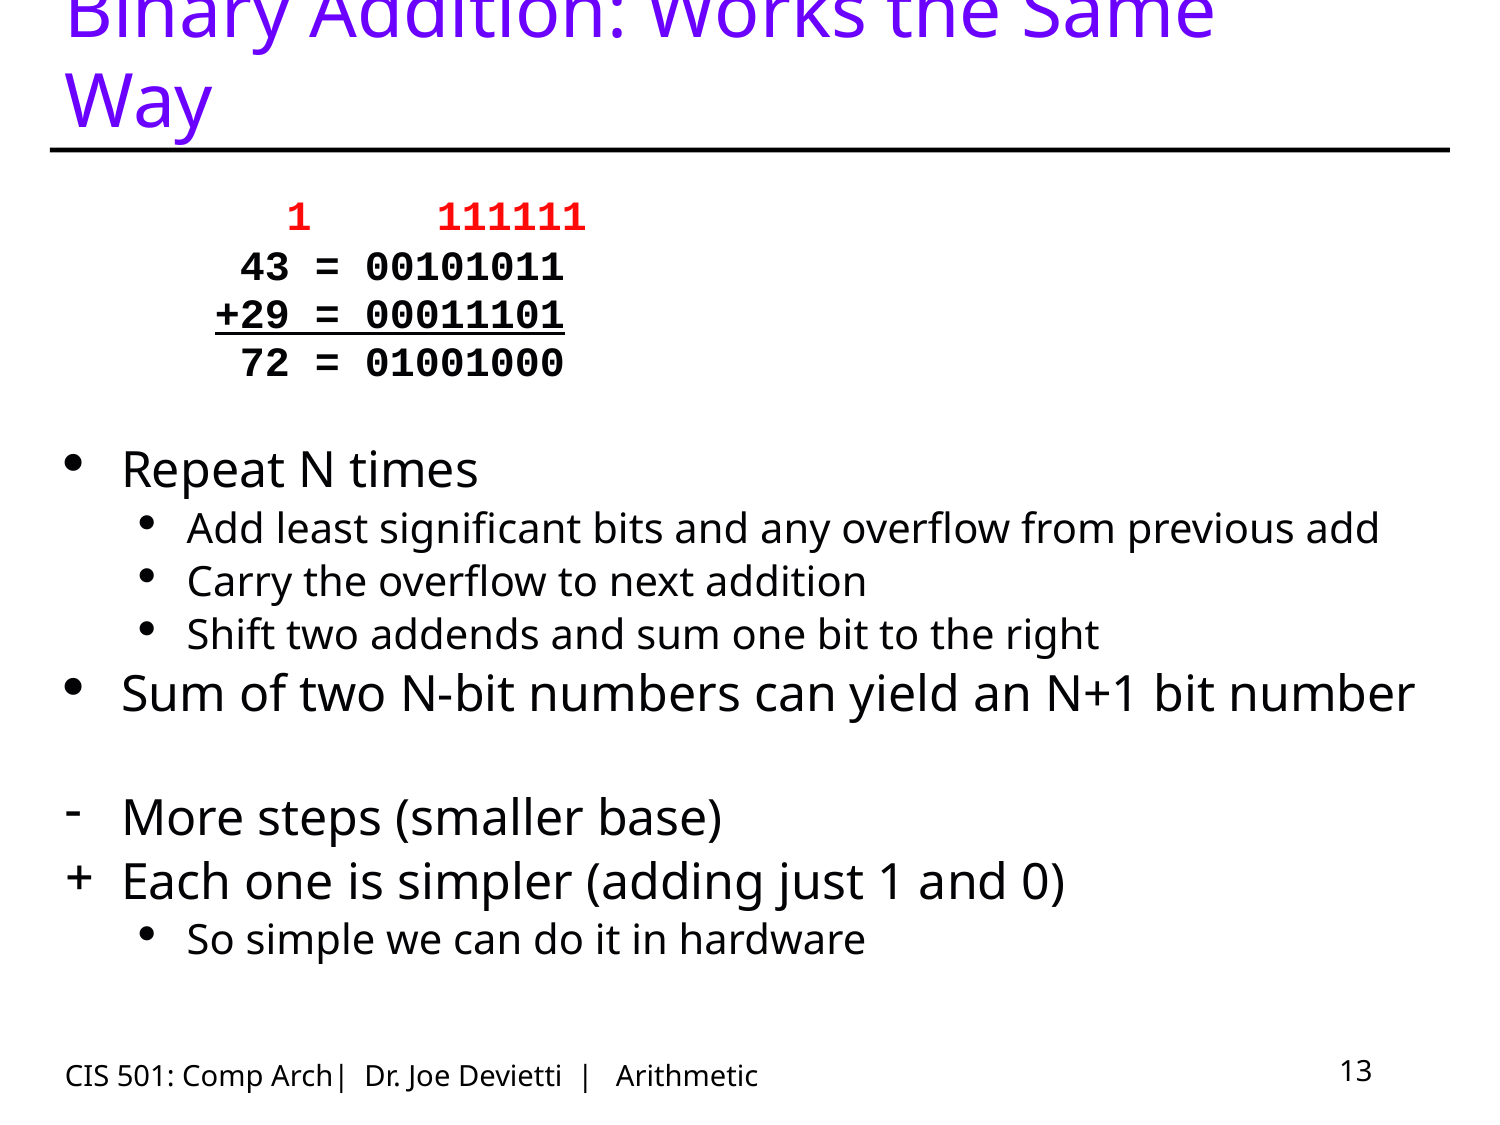

Binary Addition: Works the Same Way
		 1 111111
 43 = 00101011
+29 = 00011101
 72 = 01001000
Repeat N times
Add least significant bits and any overflow from previous add
Carry the overflow to next addition
Shift two addends and sum one bit to the right
Sum of two N-bit numbers can yield an N+1 bit number
More steps (smaller base)
Each one is simpler (adding just 1 and 0)
So simple we can do it in hardware
CIS 501: Comp Arch| Dr. Joe Devietti | Arithmetic